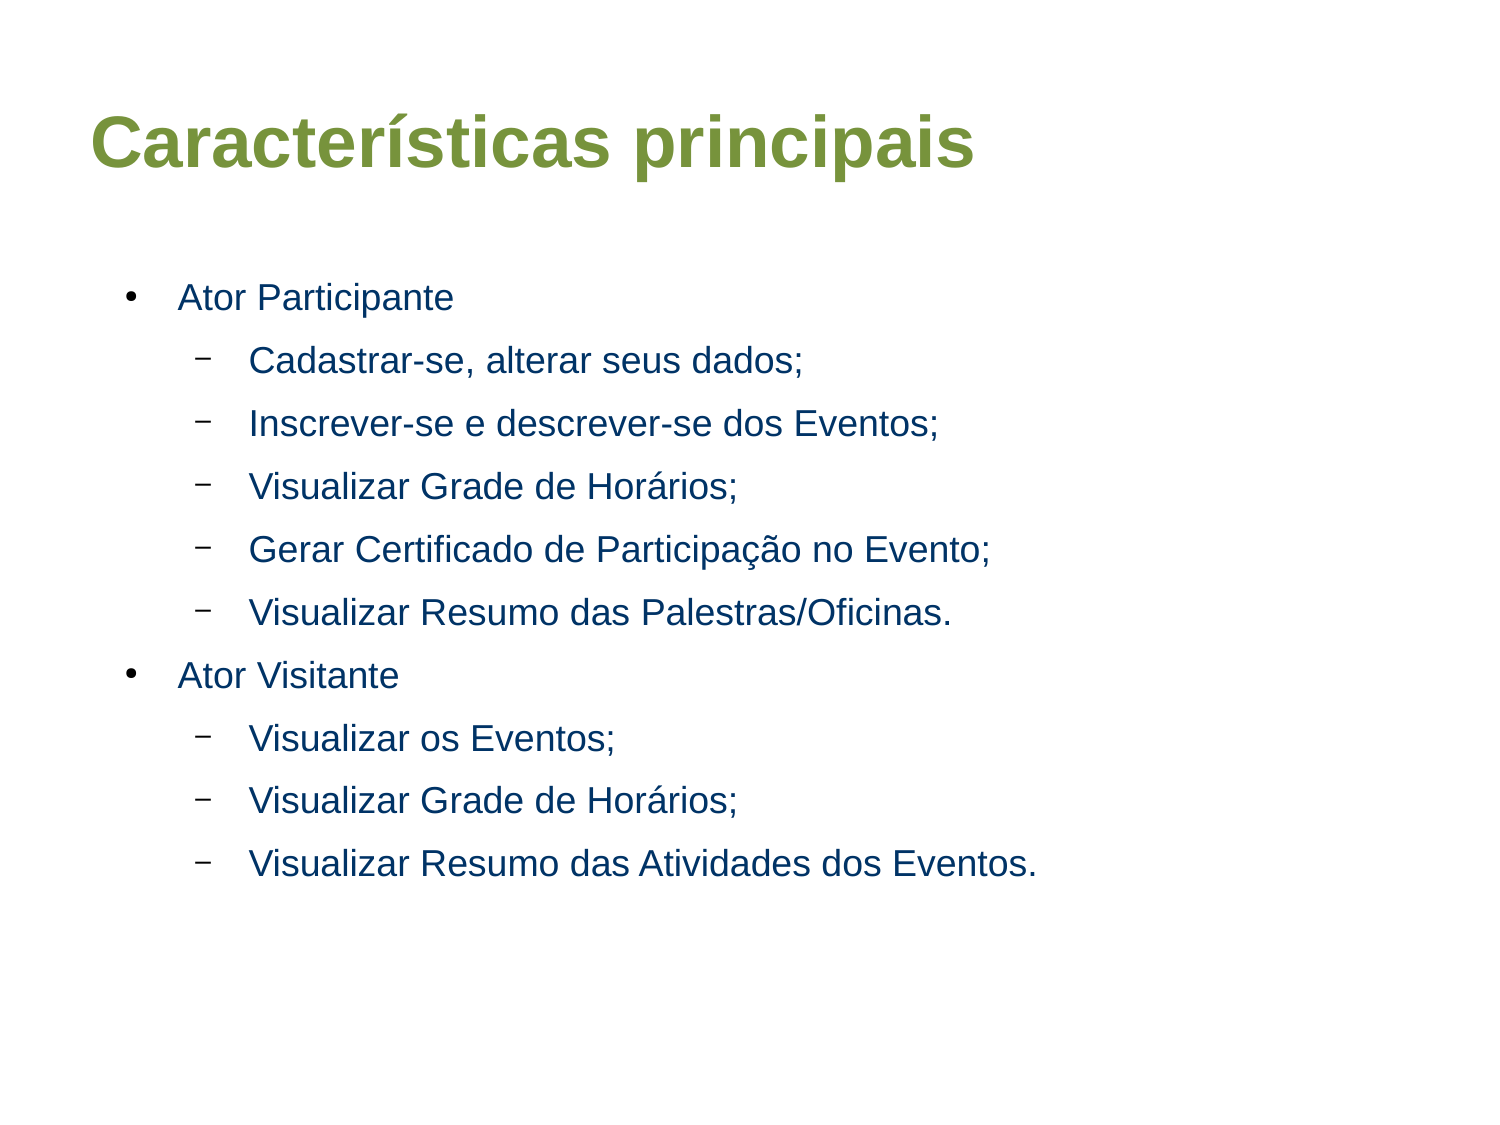

# Características principais
Ator Participante
Cadastrar-se, alterar seus dados;
Inscrever-se e descrever-se dos Eventos;
Visualizar Grade de Horários;
Gerar Certificado de Participação no Evento;
Visualizar Resumo das Palestras/Oficinas.
Ator Visitante
Visualizar os Eventos;
Visualizar Grade de Horários;
Visualizar Resumo das Atividades dos Eventos.